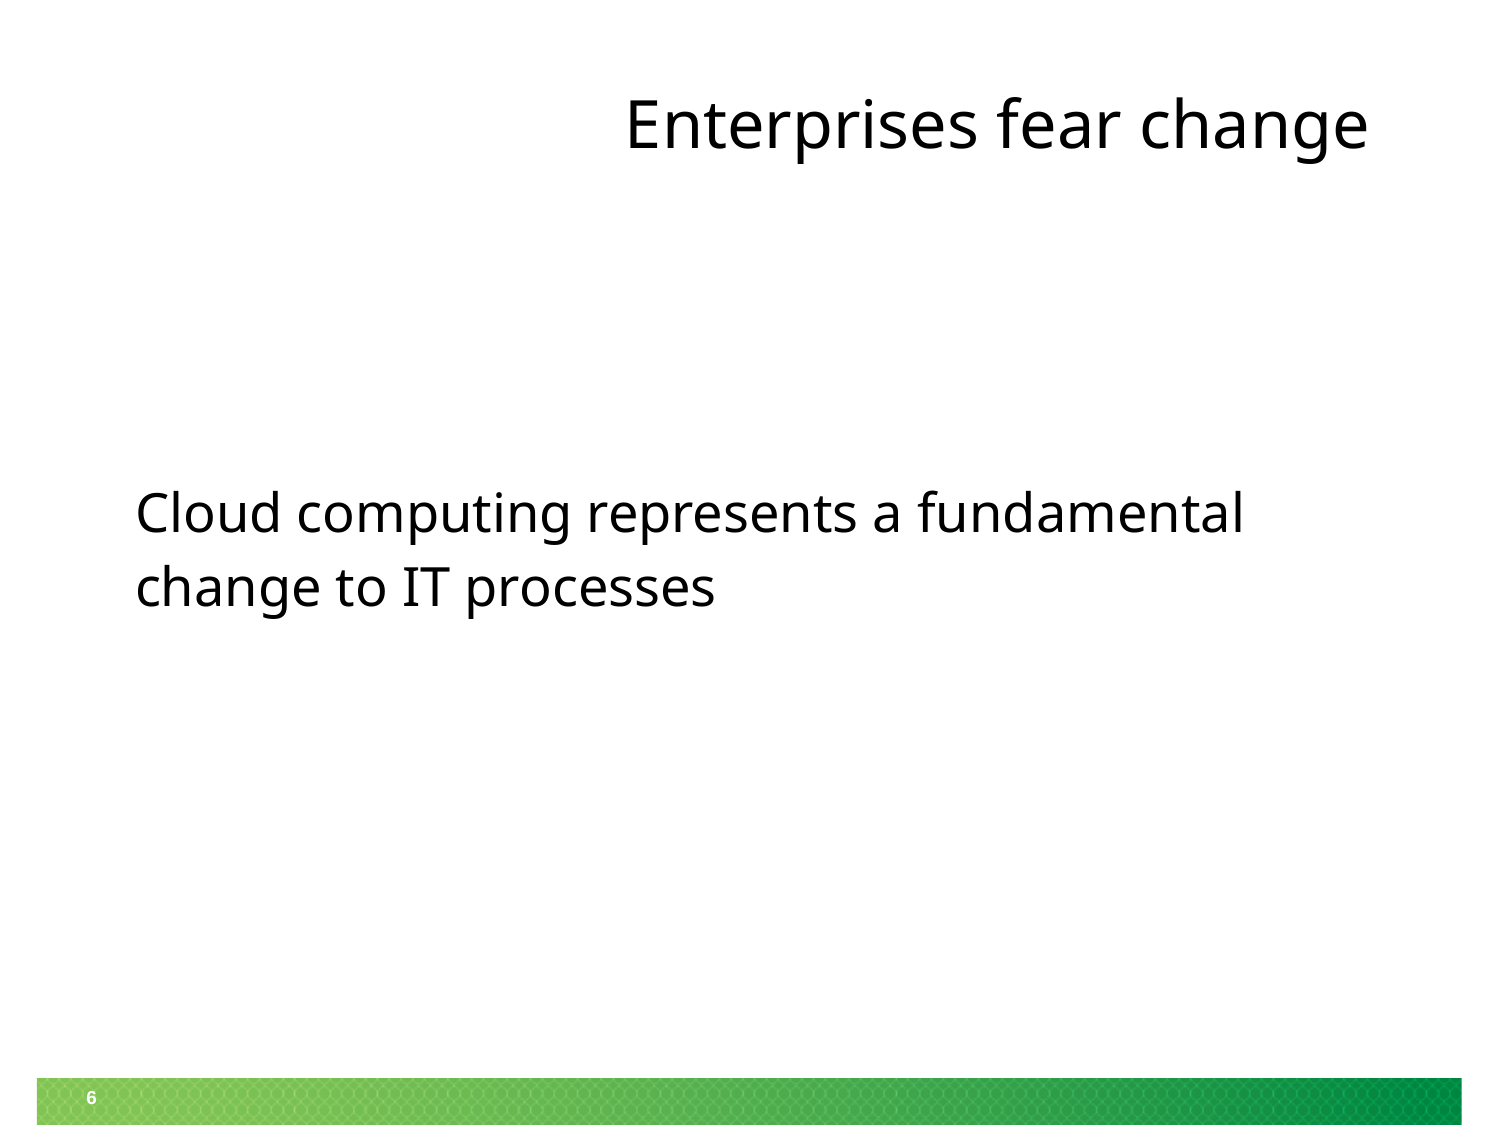

# Enterprises fear change
Cloud computing represents a fundamental change to IT processes